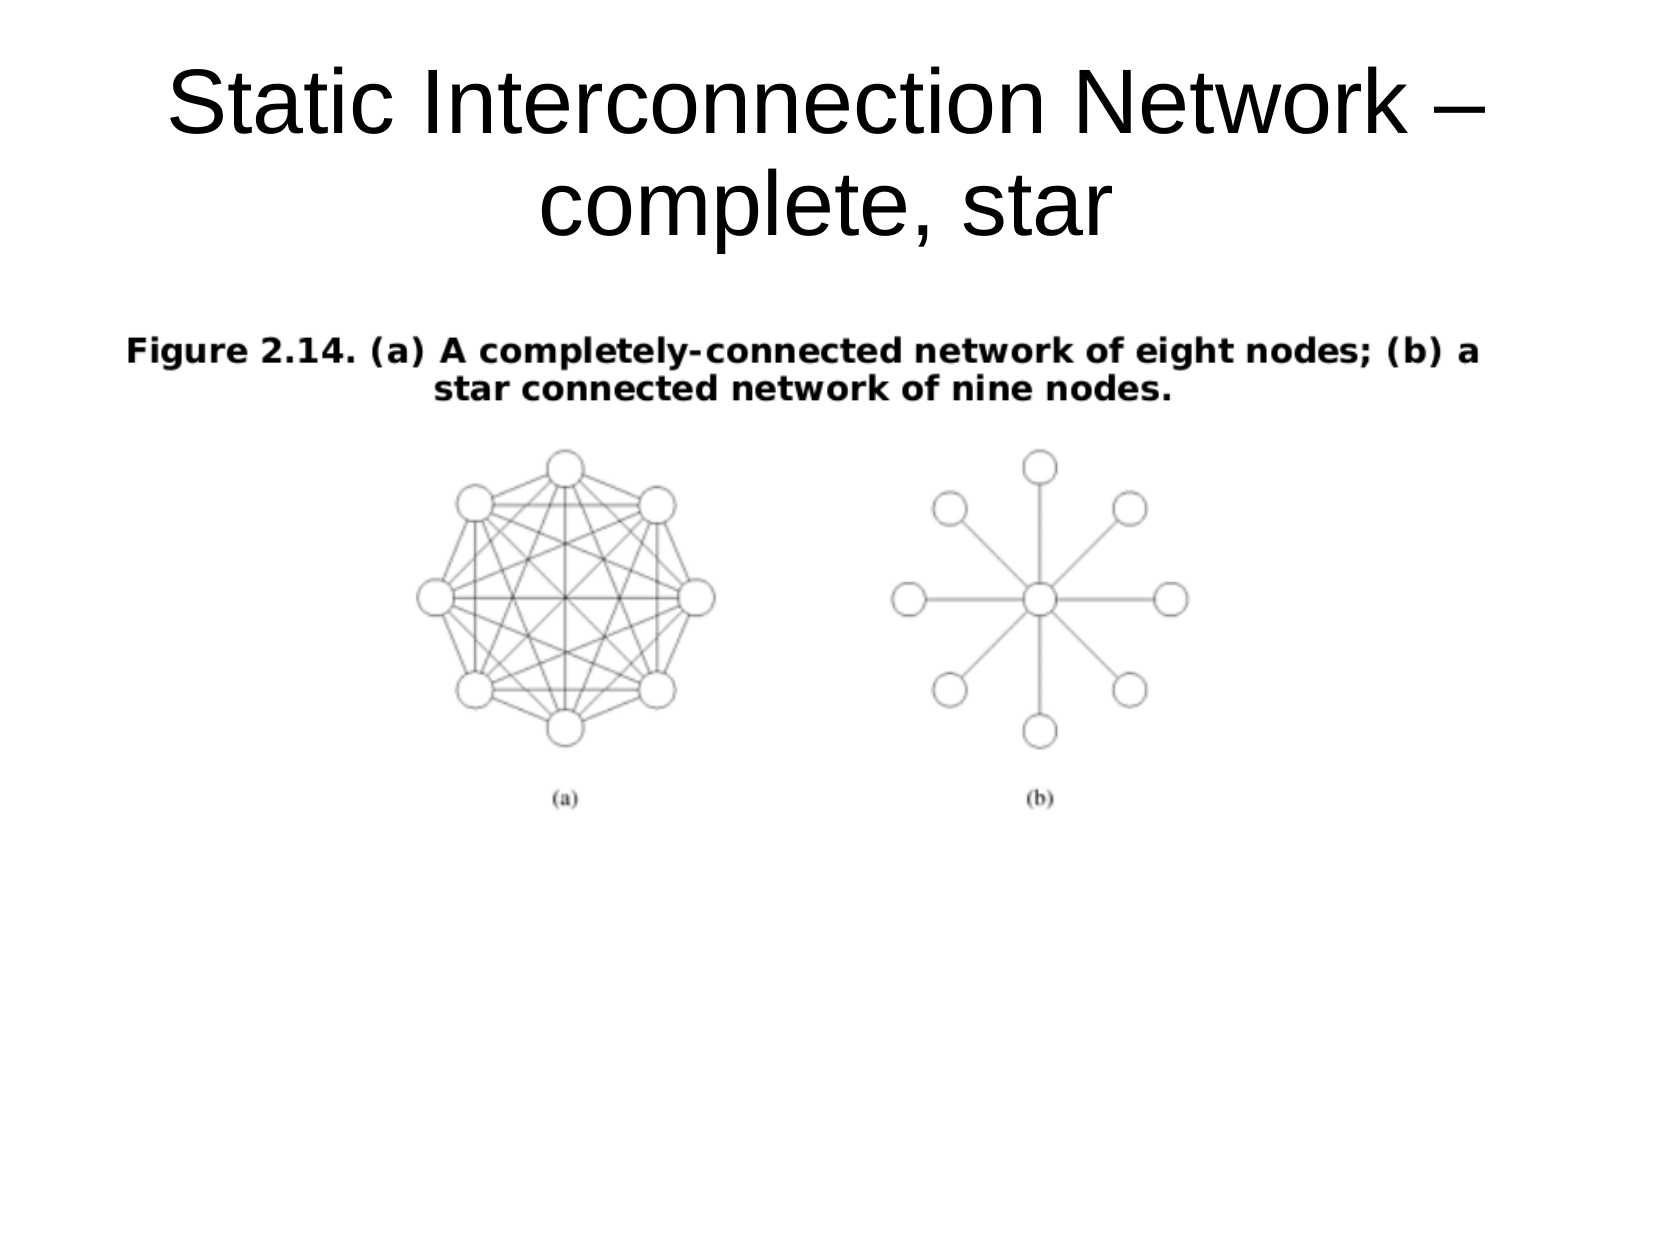

# Static Interconnection Network – complete, star